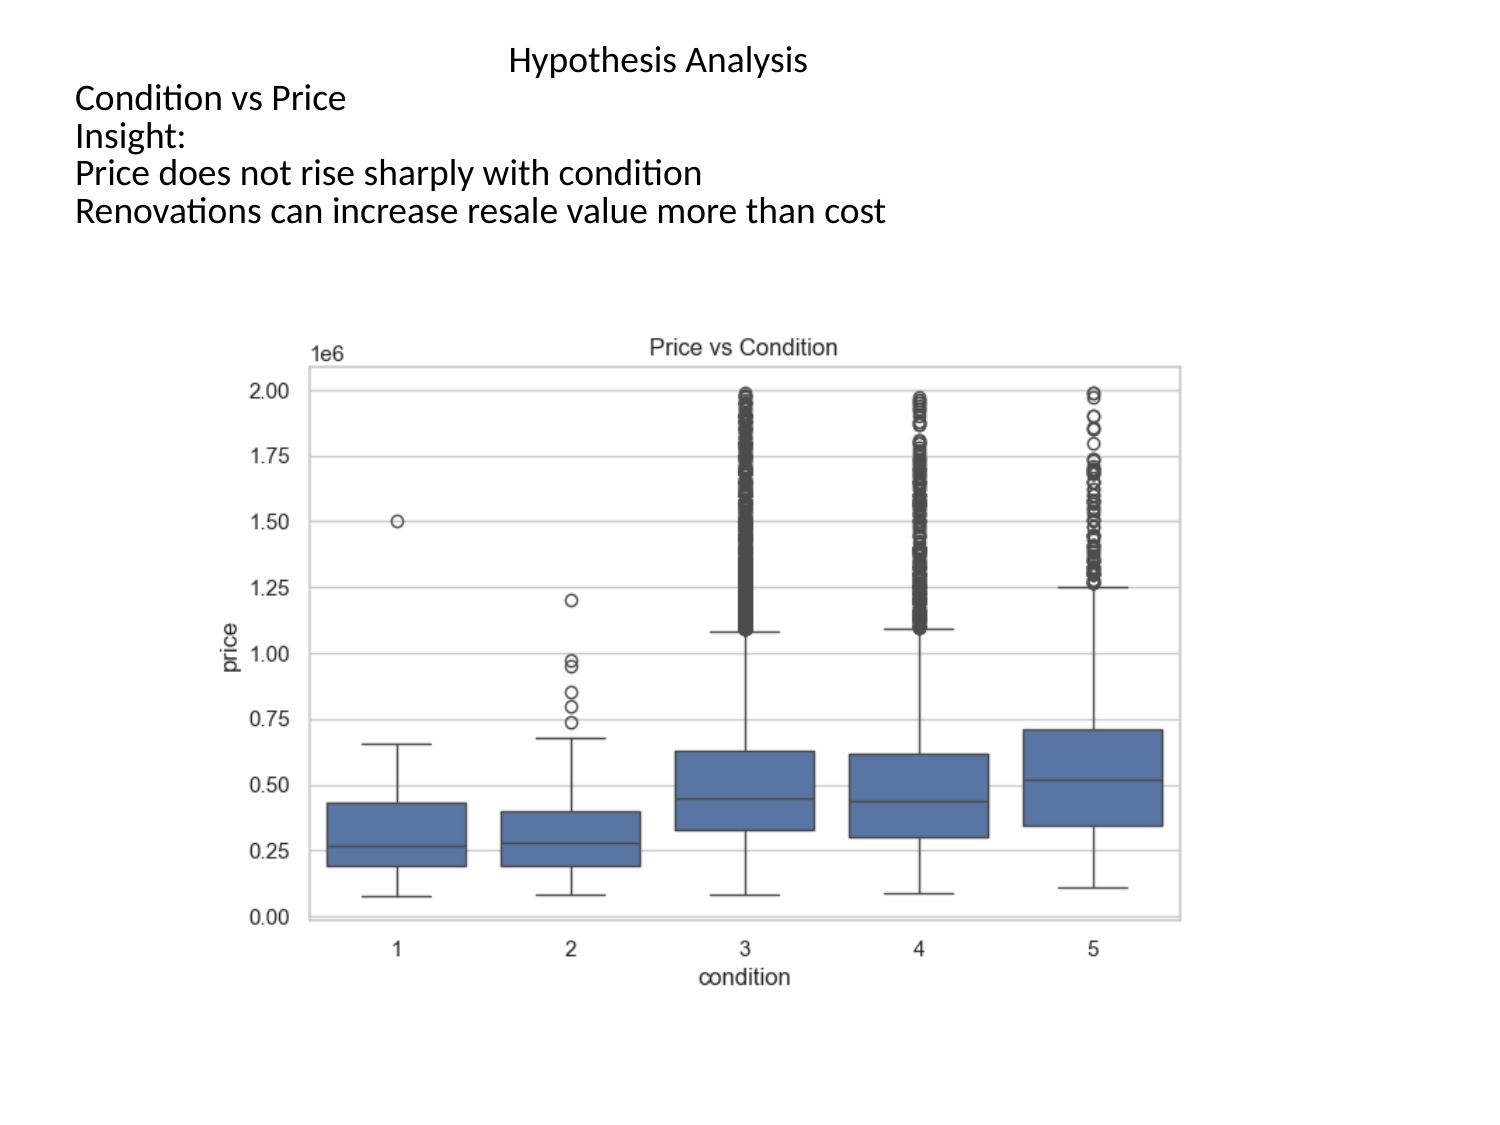

# Hypothesis Analysis Condition vs Price Insight: Price does not rise sharply with condition Renovations can increase resale value more than cost